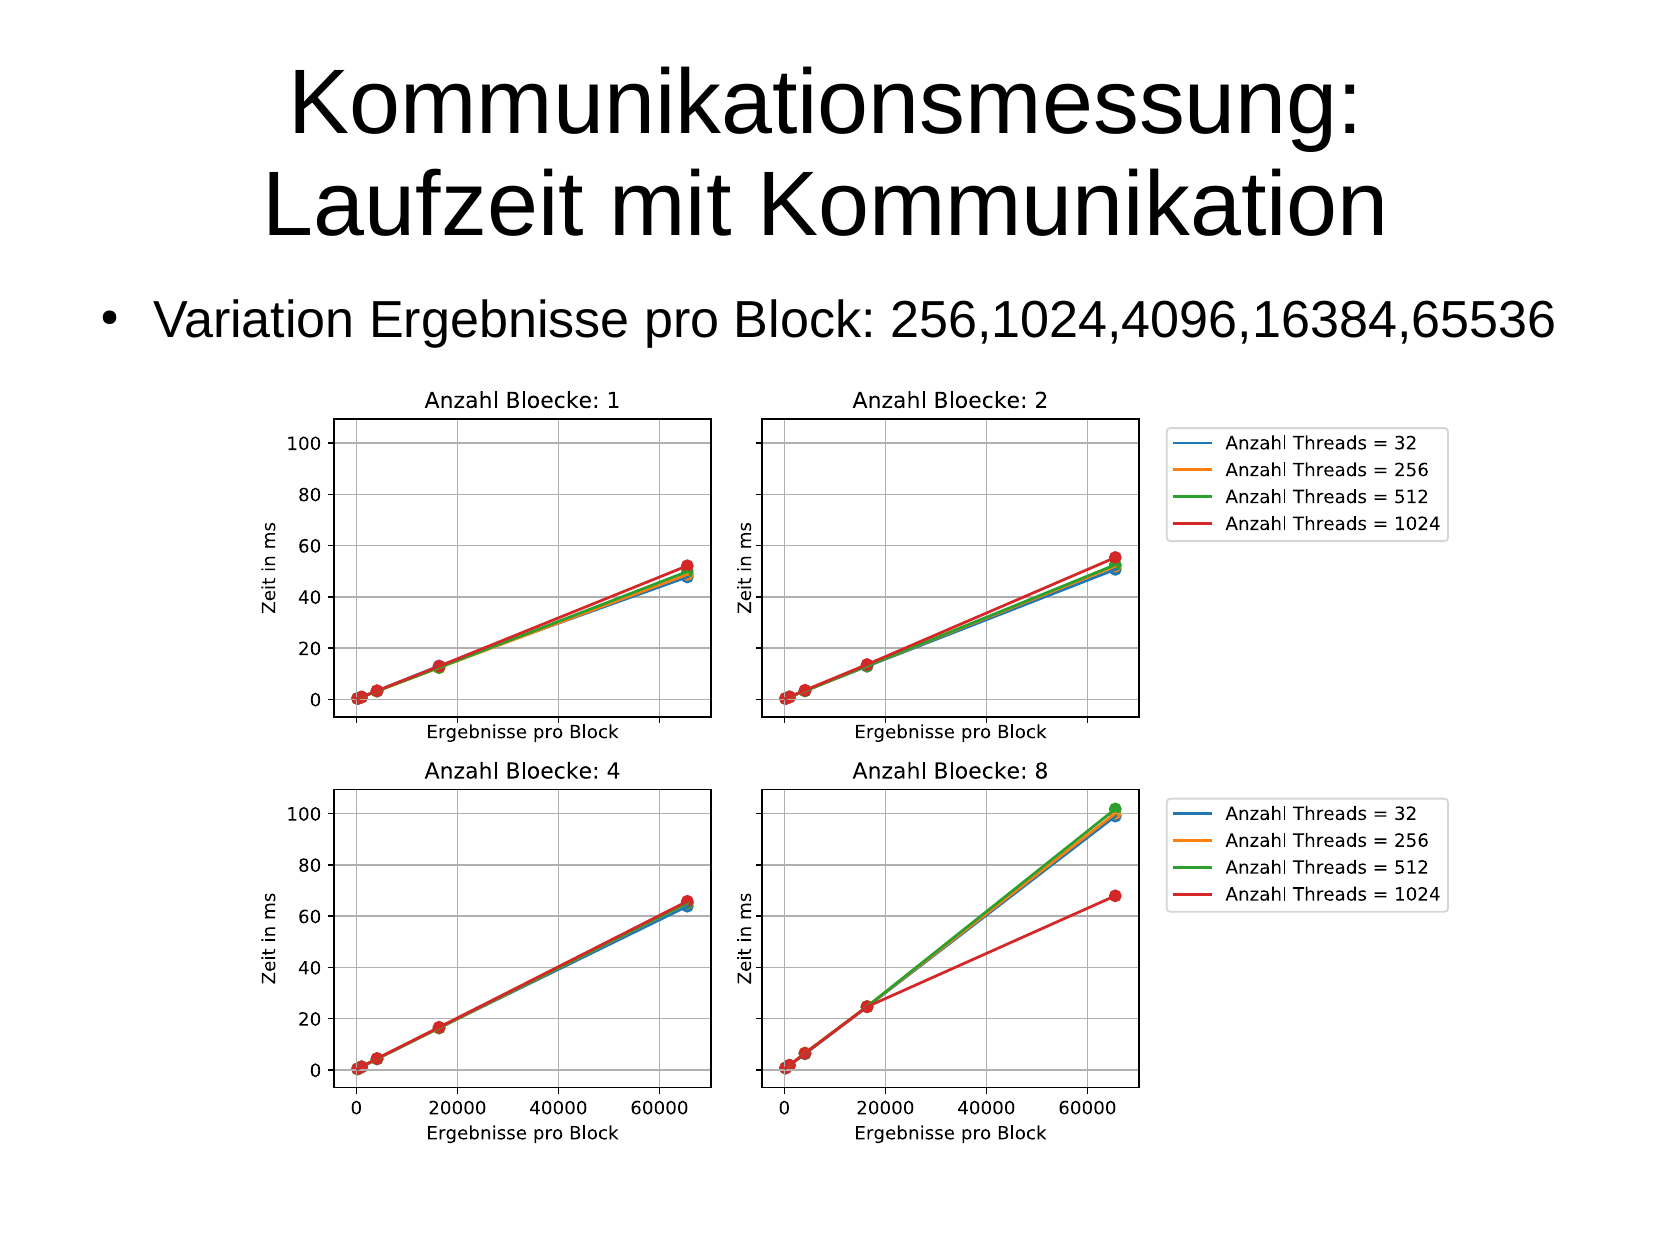

# Kommunikationsmessung: Laufzeit mit Kommunikation
Variation Ergebnisse pro Block: 256,1024,4096,16384,65536